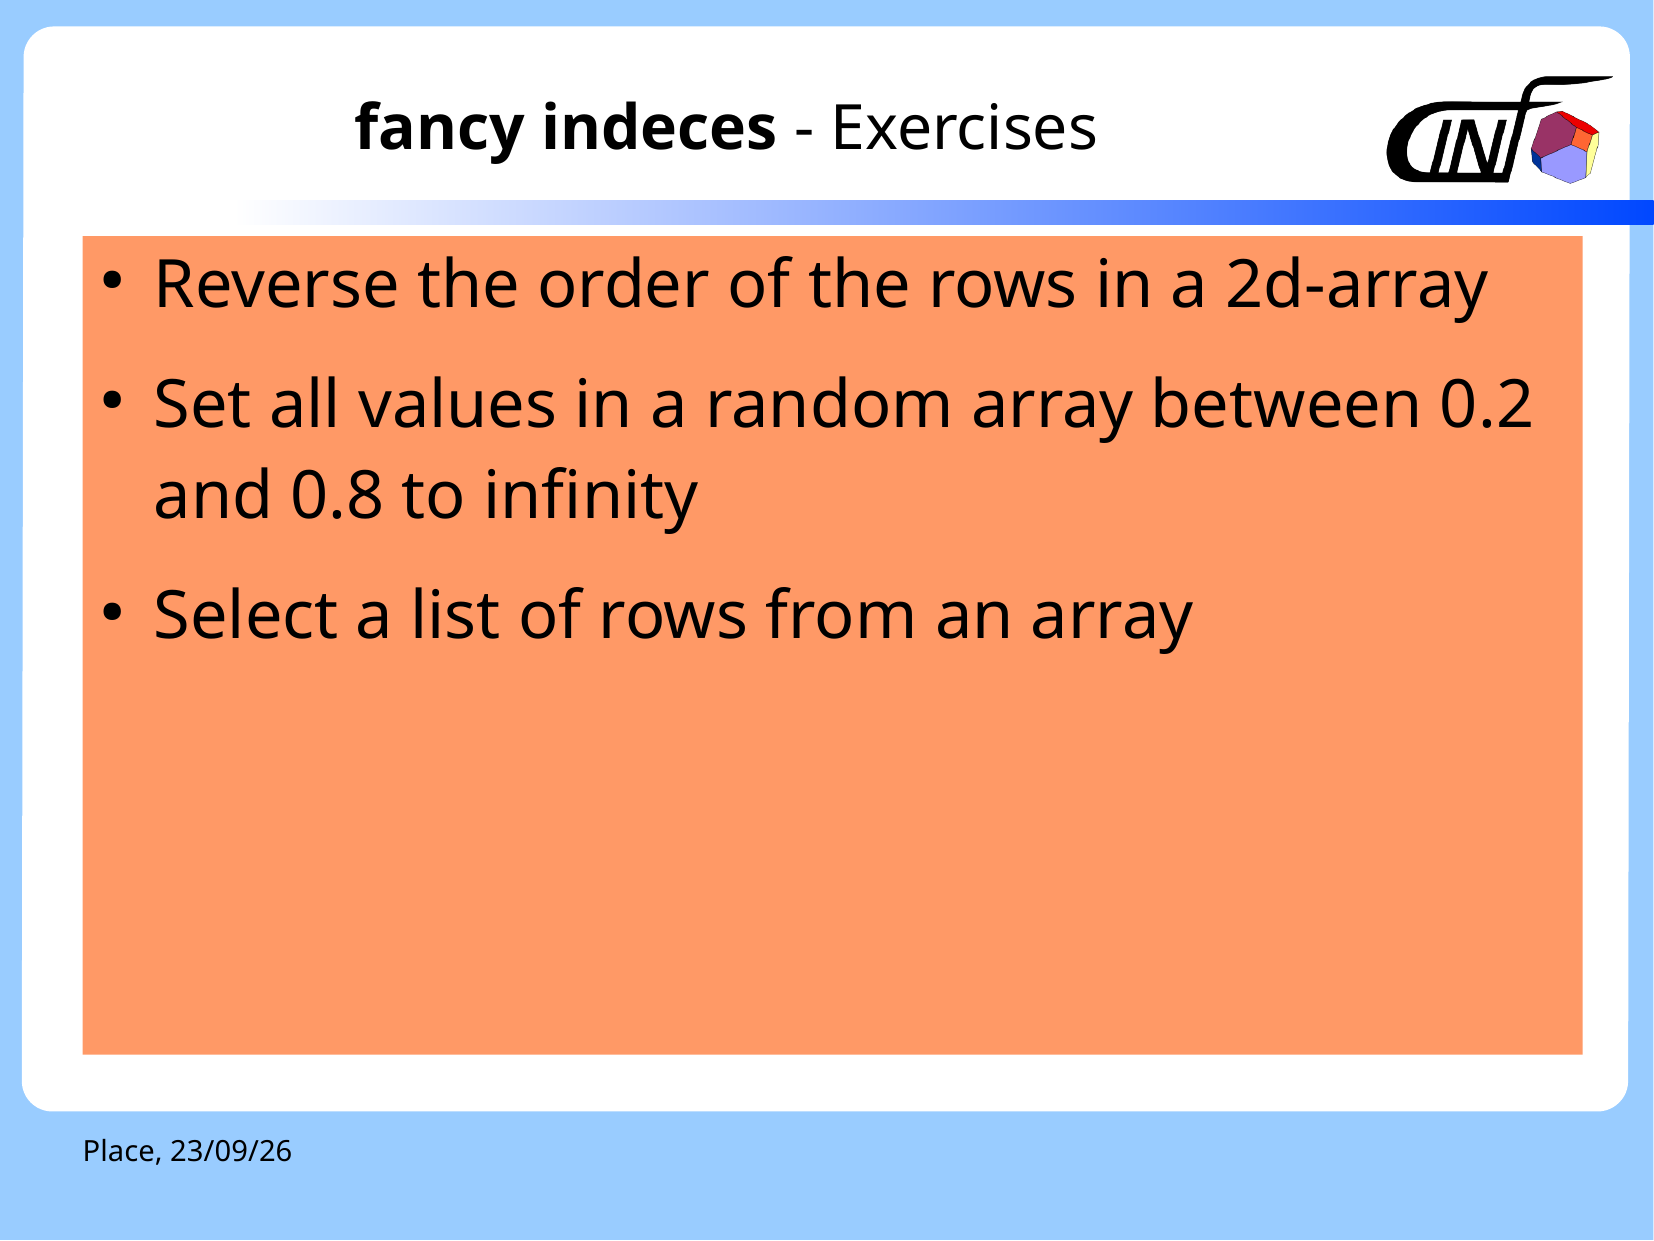

# fancy indeces - Exercises
Reverse the order of the rows in a 2d-array
Set all values in a random array between 0.2 and 0.8 to infinity
Select a list of rows from an array